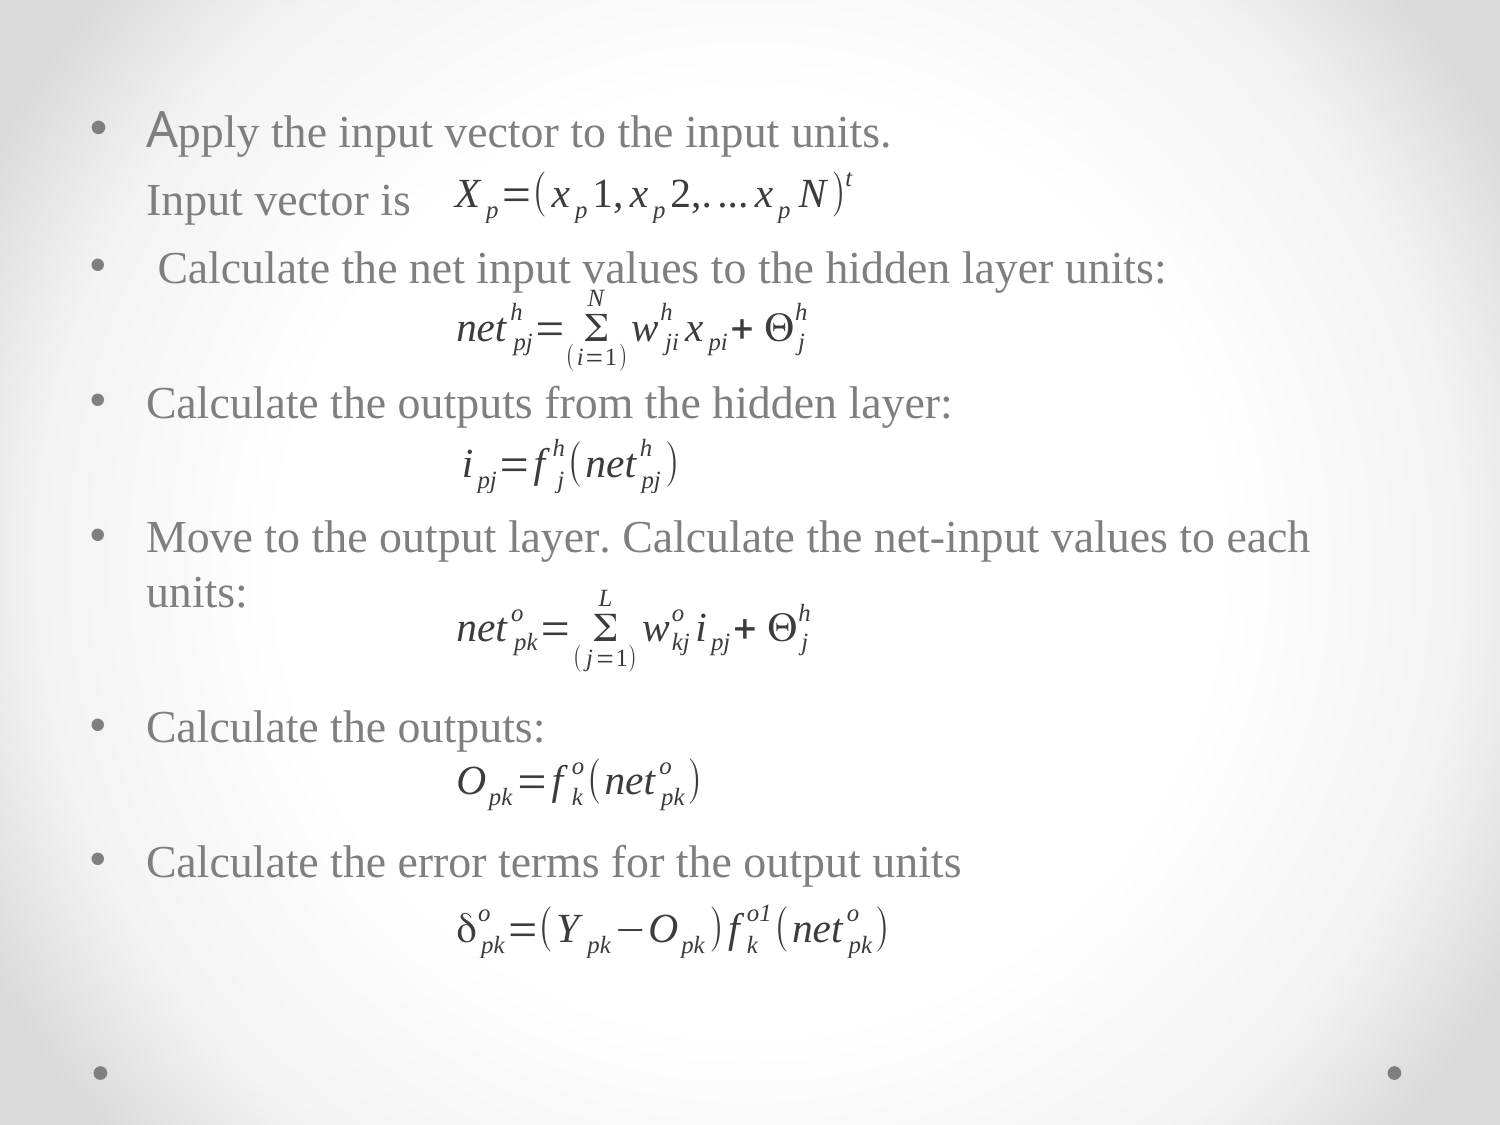

# Apply the input vector to the input units.
Input vector is
 Calculate the net input values to the hidden layer units:
Calculate the outputs from the hidden layer:
Move to the output layer. Calculate the net-input values to each units:
Calculate the outputs:
Calculate the error terms for the output units